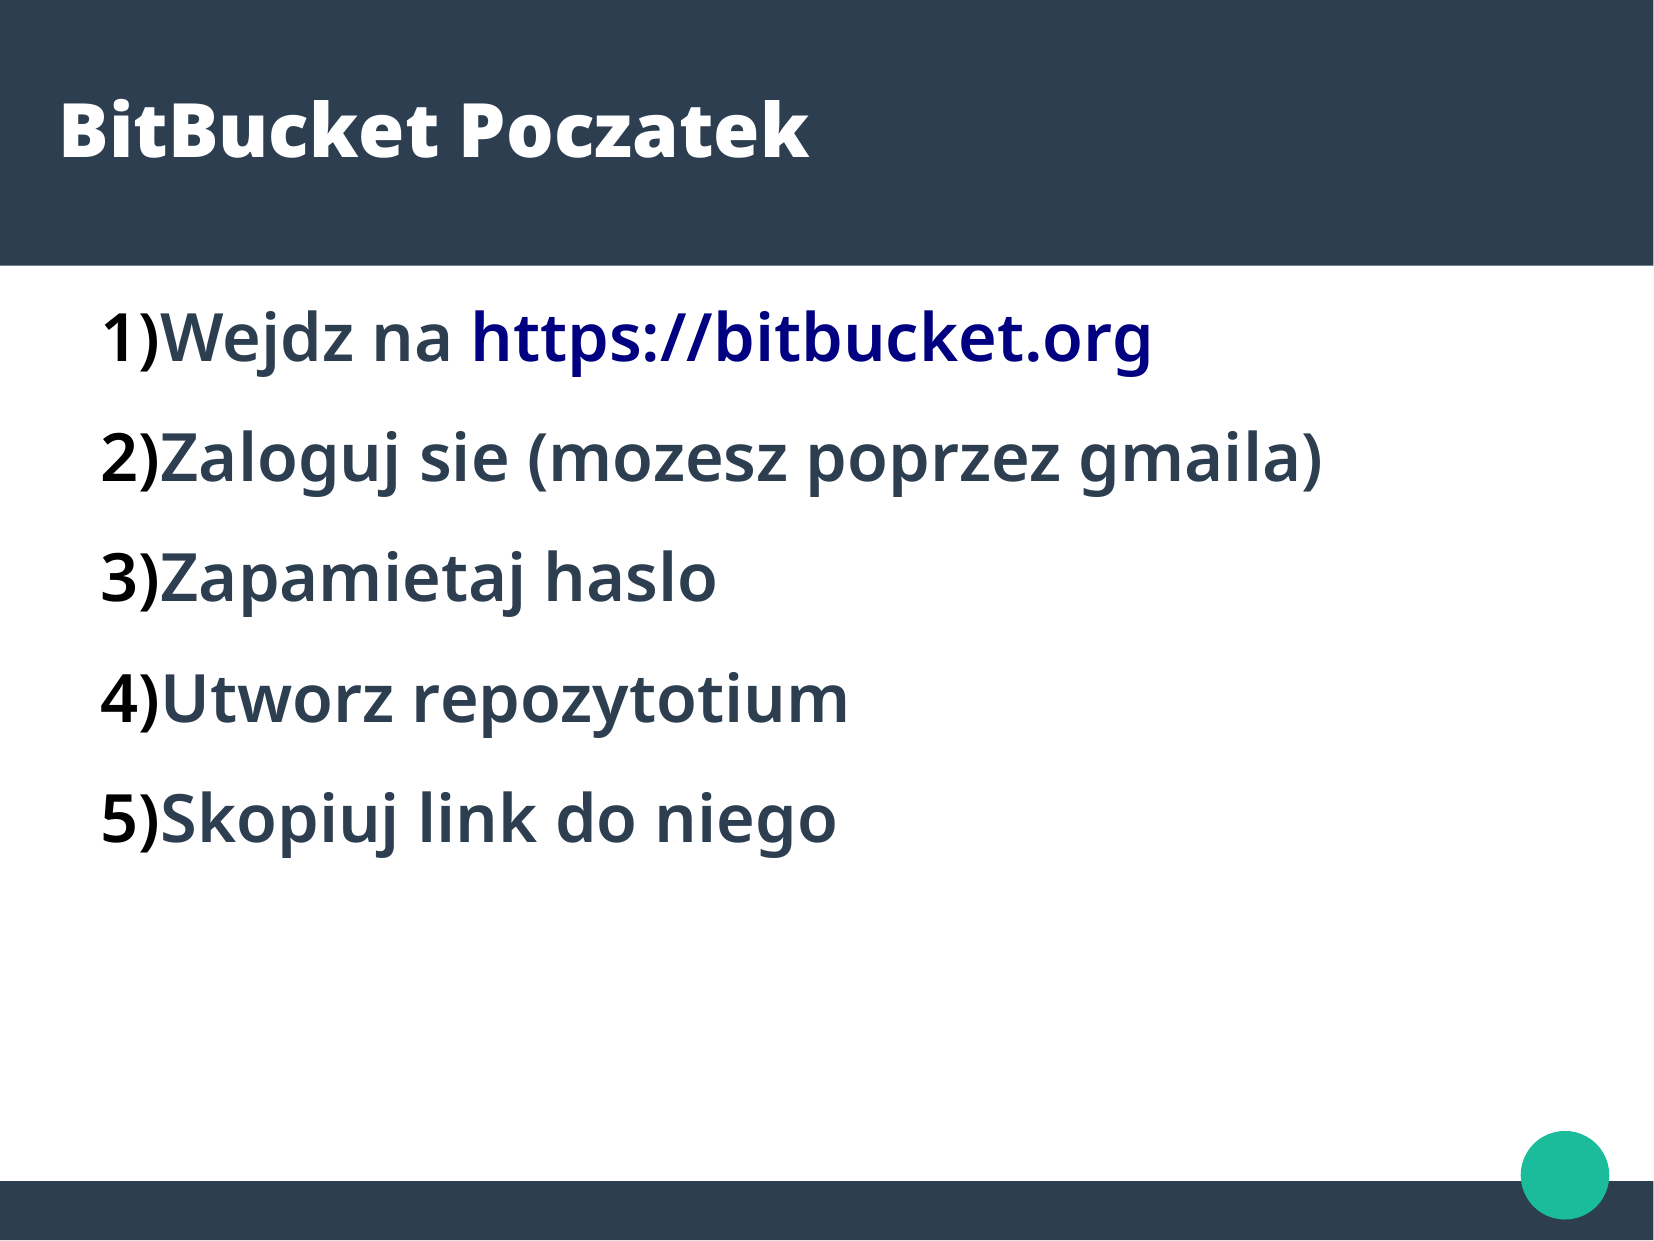

# BitBucket Poczatek
Wejdz na https://bitbucket.org
Zaloguj sie (mozesz poprzez gmaila)
Zapamietaj haslo
Utworz repozytotium
Skopiuj link do niego